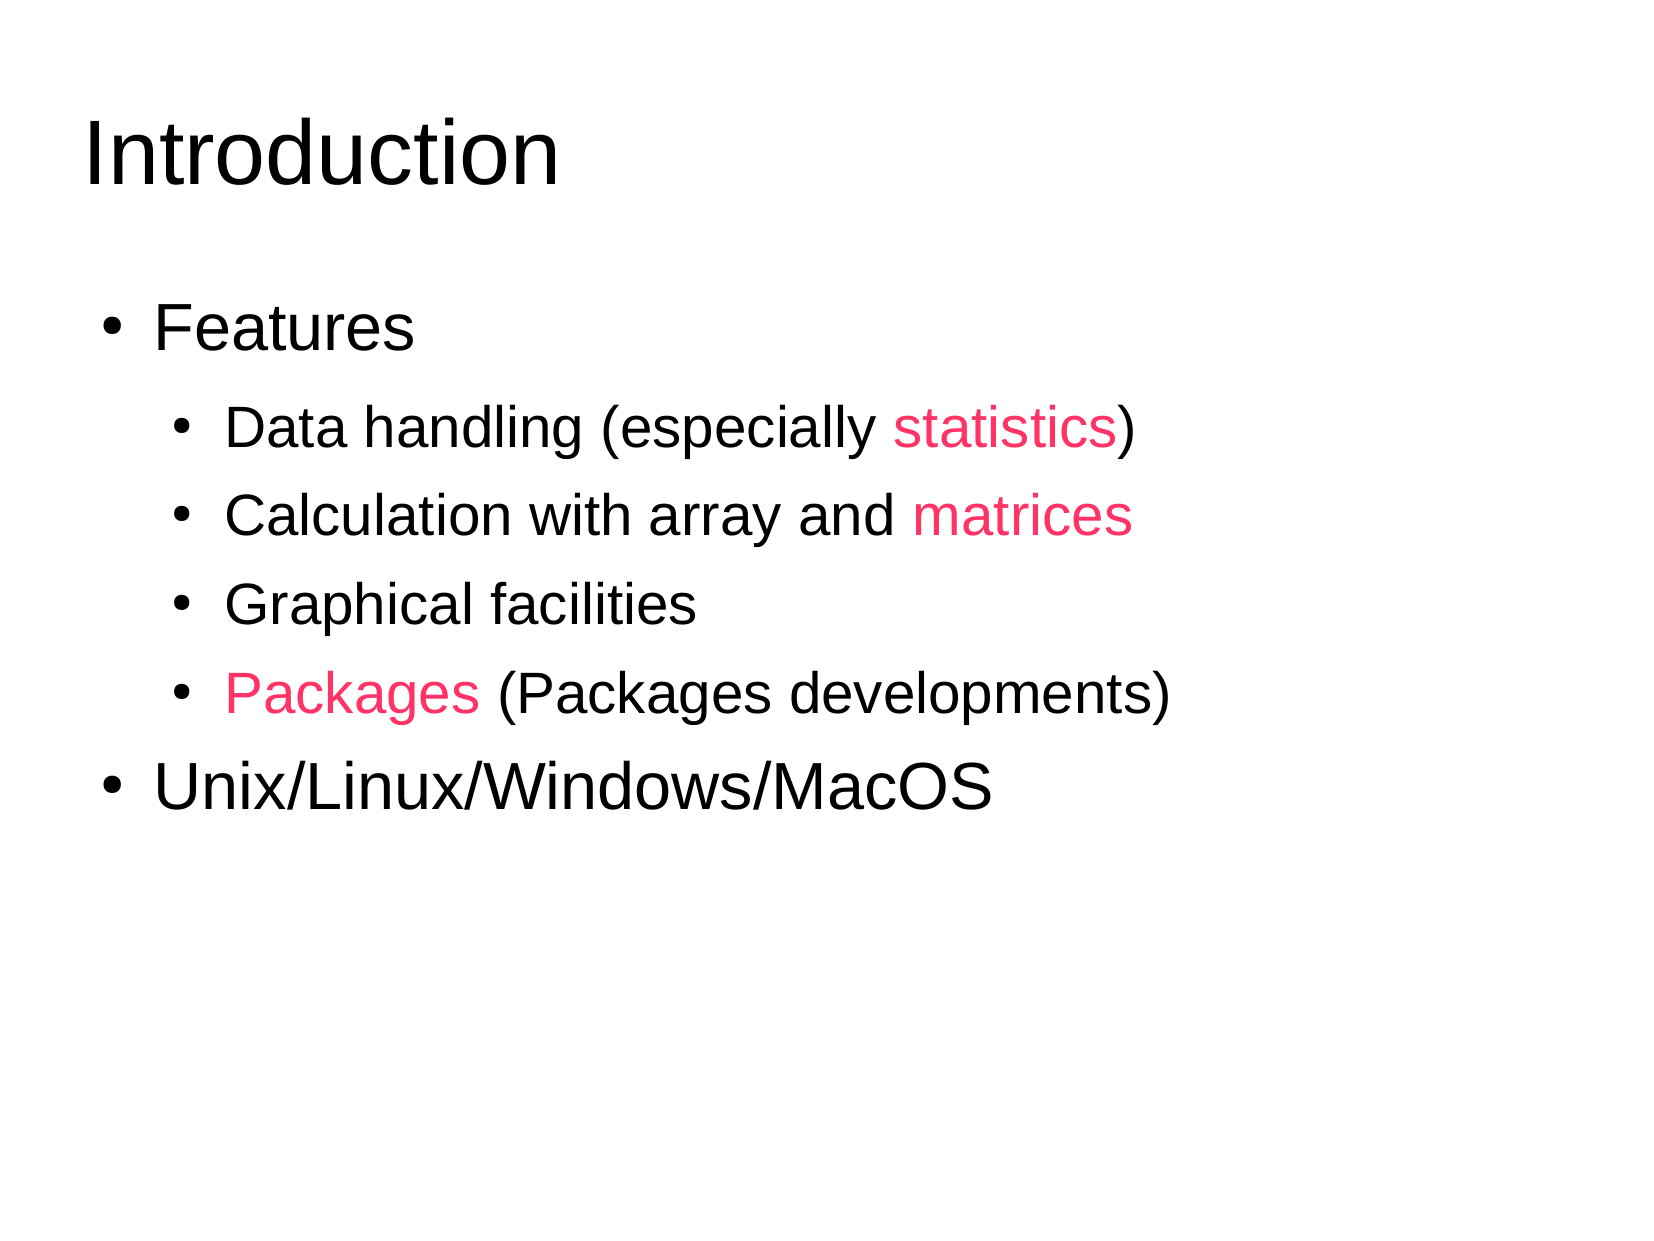

# Introduction
Features
Data handling (especially statistics)
Calculation with array and matrices
Graphical facilities
Packages (Packages developments)
Unix/Linux/Windows/MacOS